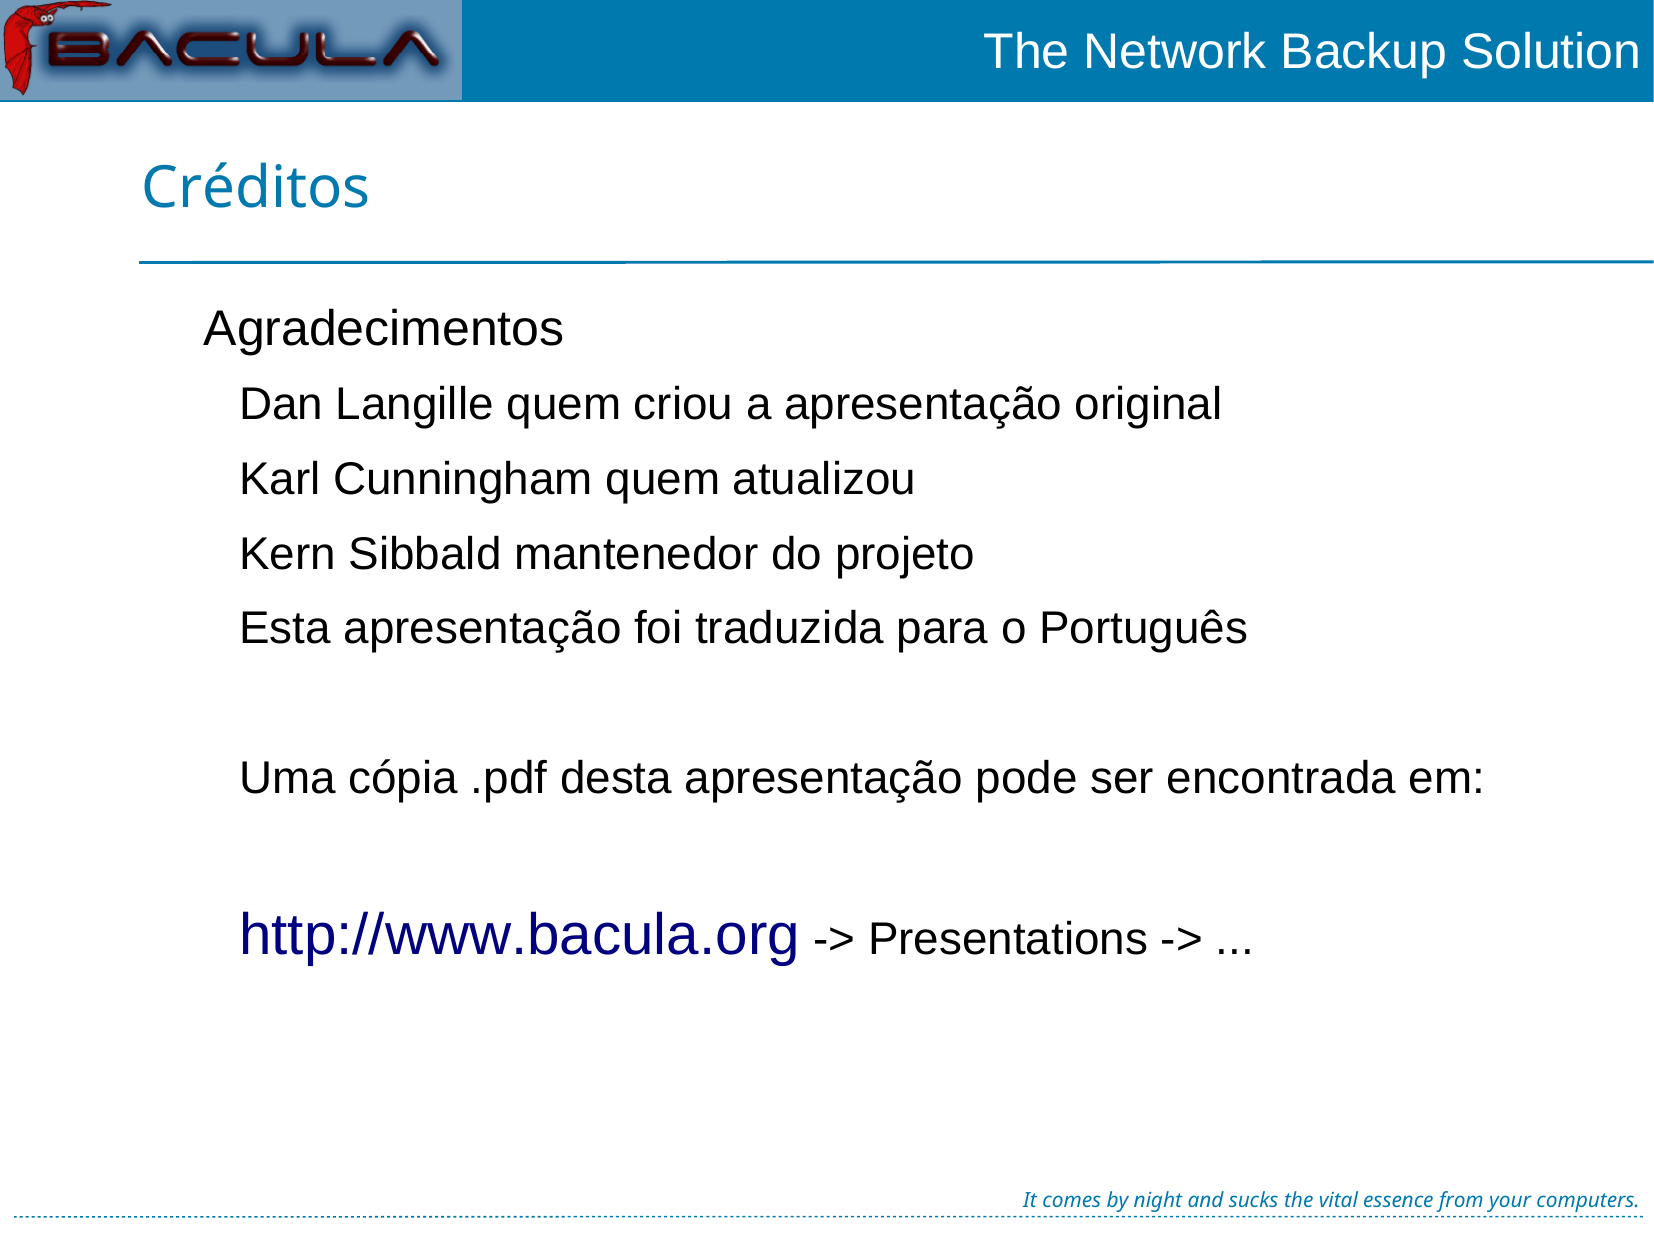

# Créditos
Agradecimentos
Dan Langille quem criou a apresentação original
Karl Cunningham quem atualizou
Kern Sibbald mantenedor do projeto
Esta apresentação foi traduzida para o Português
Uma cópia .pdf desta apresentação pode ser encontrada em:
http://www.bacula.org -> Presentations -> ...